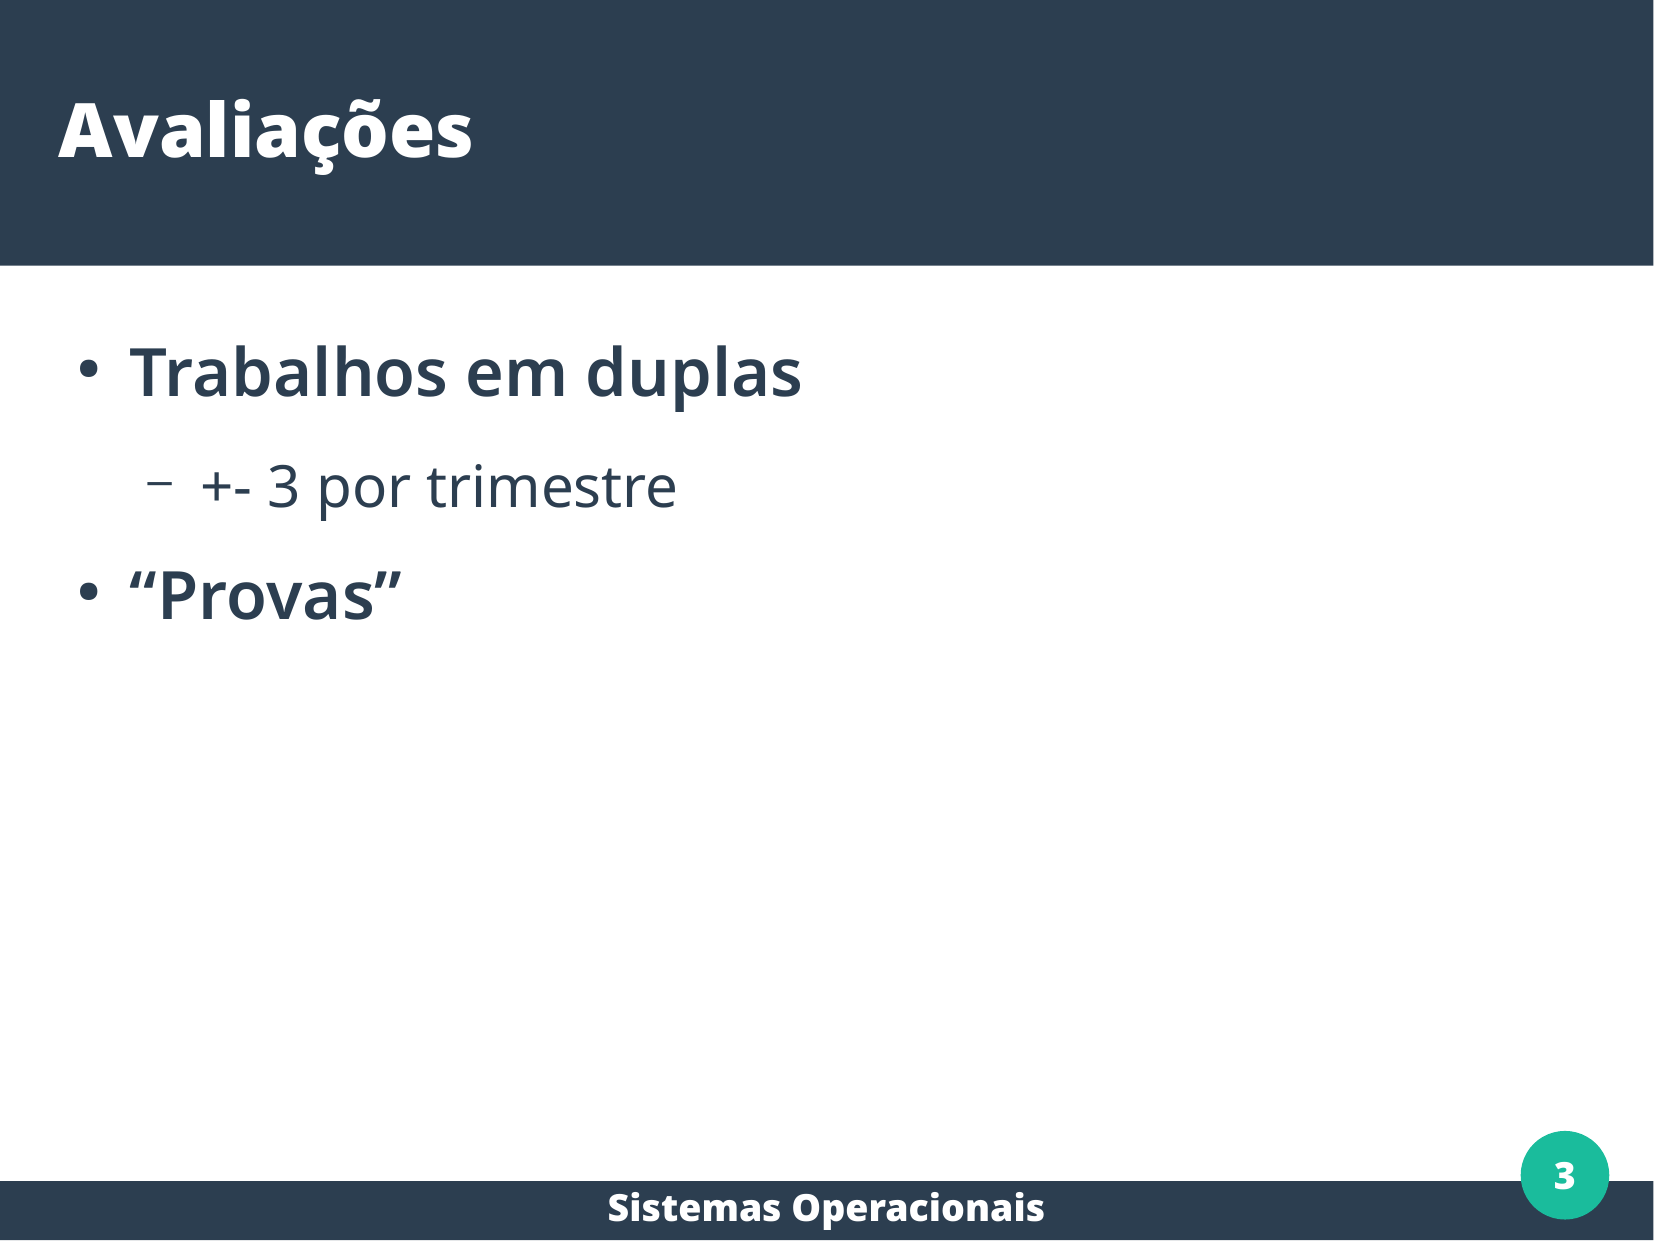

# Avaliações
Trabalhos em duplas
+- 3 por trimestre
“Provas”
3
Sistemas Operacionais